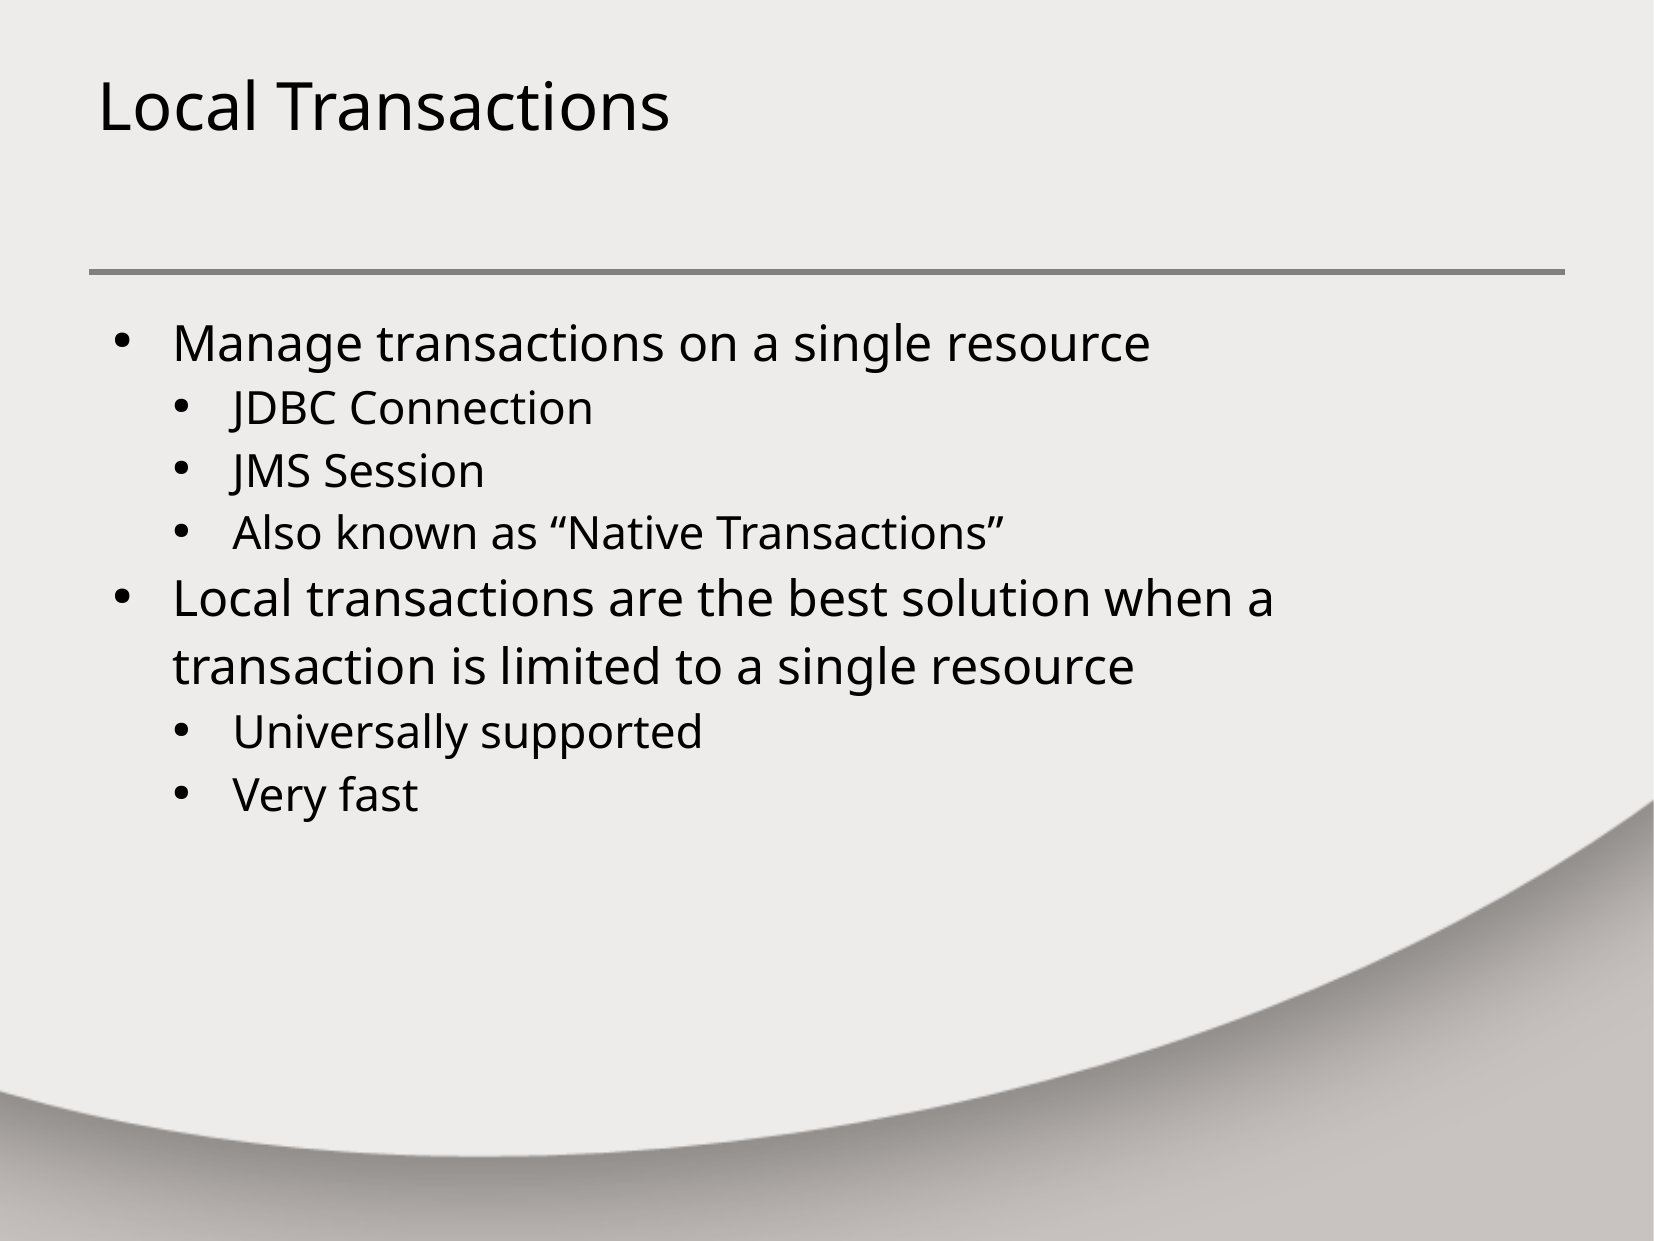

# Local Transactions
Manage transactions on a single resource
JDBC Connection
JMS Session
Also known as “Native Transactions”
Local transactions are the best solution when a transaction is limited to a single resource
Universally supported
Very fast